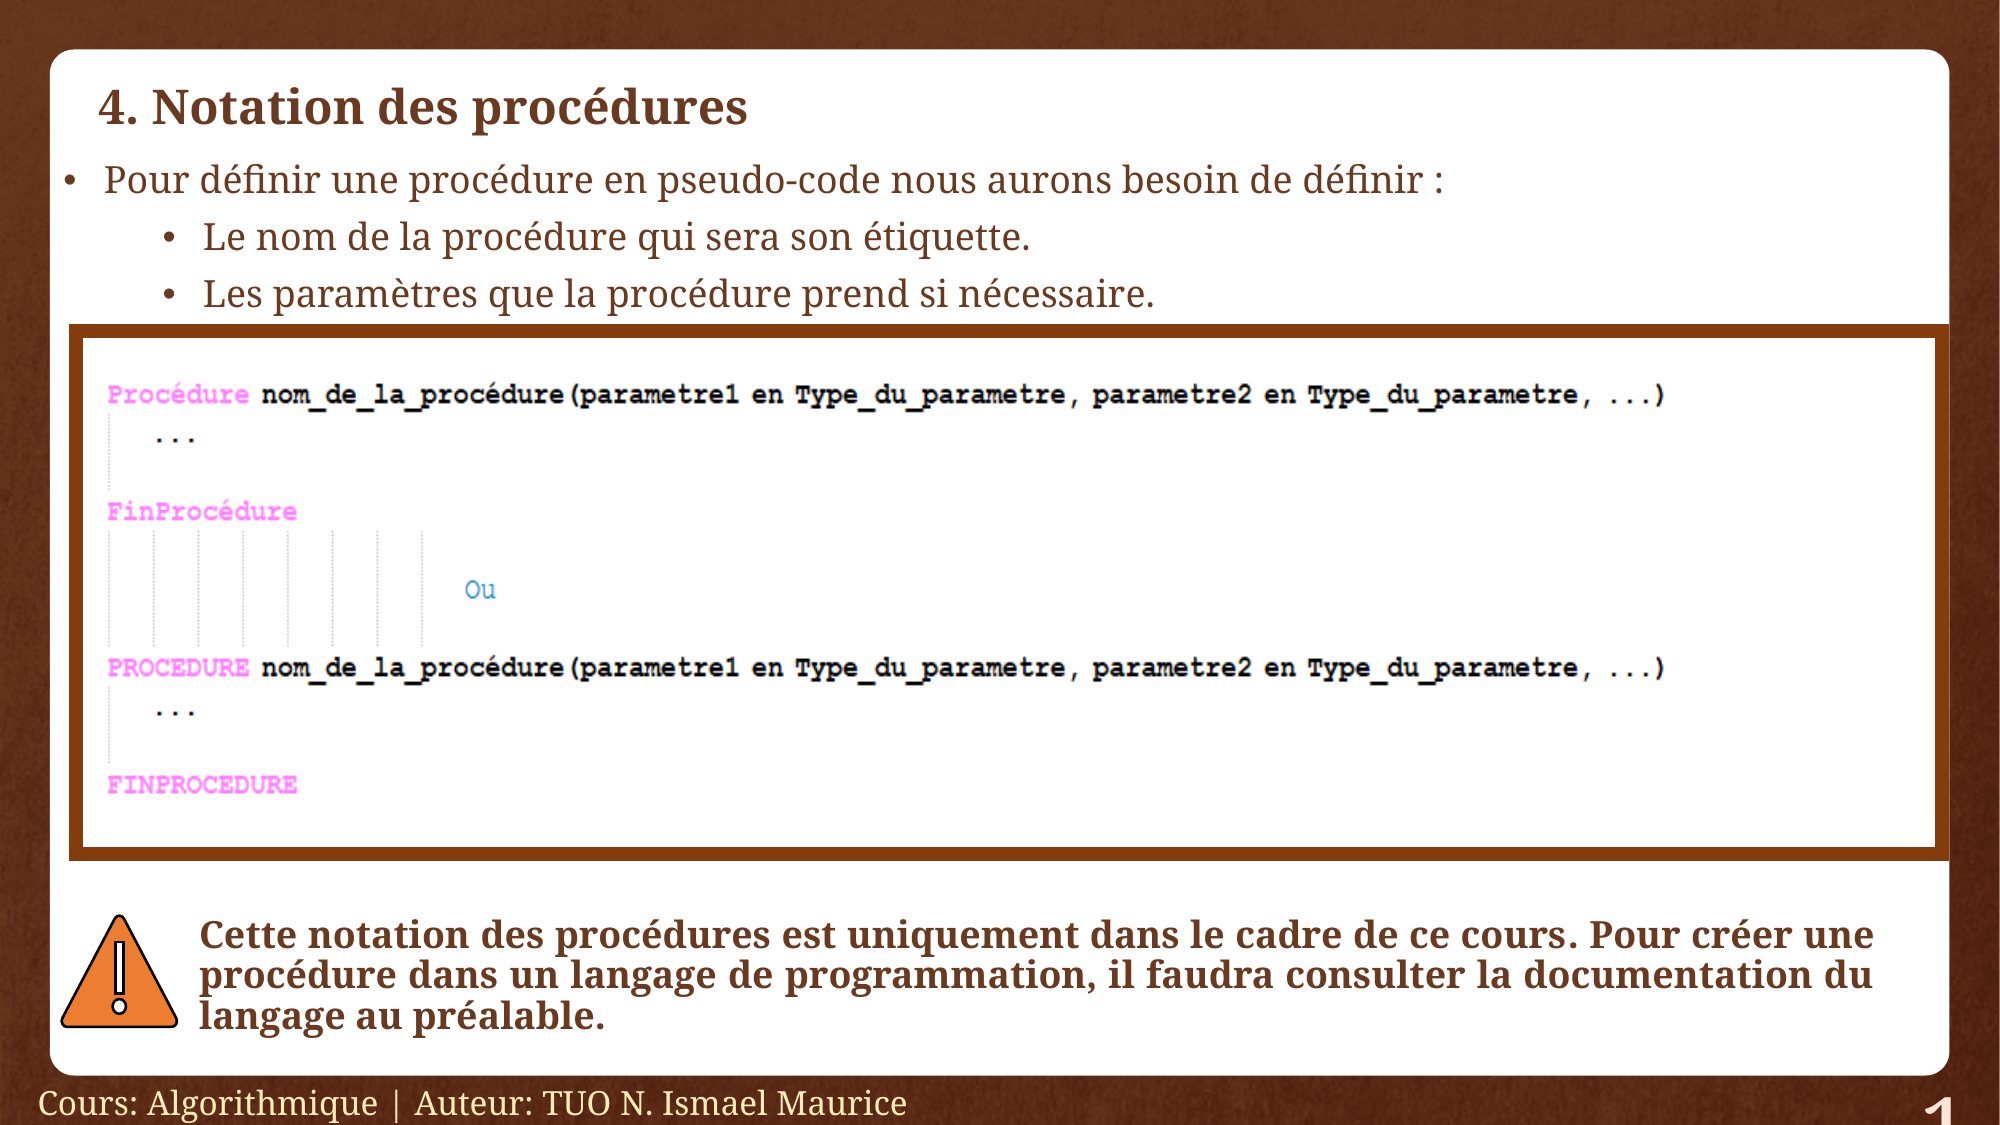

# 4. Notation des procédures
Pour définir une procédure en pseudo-code nous aurons besoin de définir :
Le nom de la procédure qui sera son étiquette.
Les paramètres que la procédure prend si nécessaire.
Cette notation des procédures est uniquement dans le cadre de ce cours. Pour créer une procédure dans un langage de programmation, il faudra consulter la documentation du langage au préalable.
Cours: Algorithmique | Auteur: TUO N. Ismael Maurice